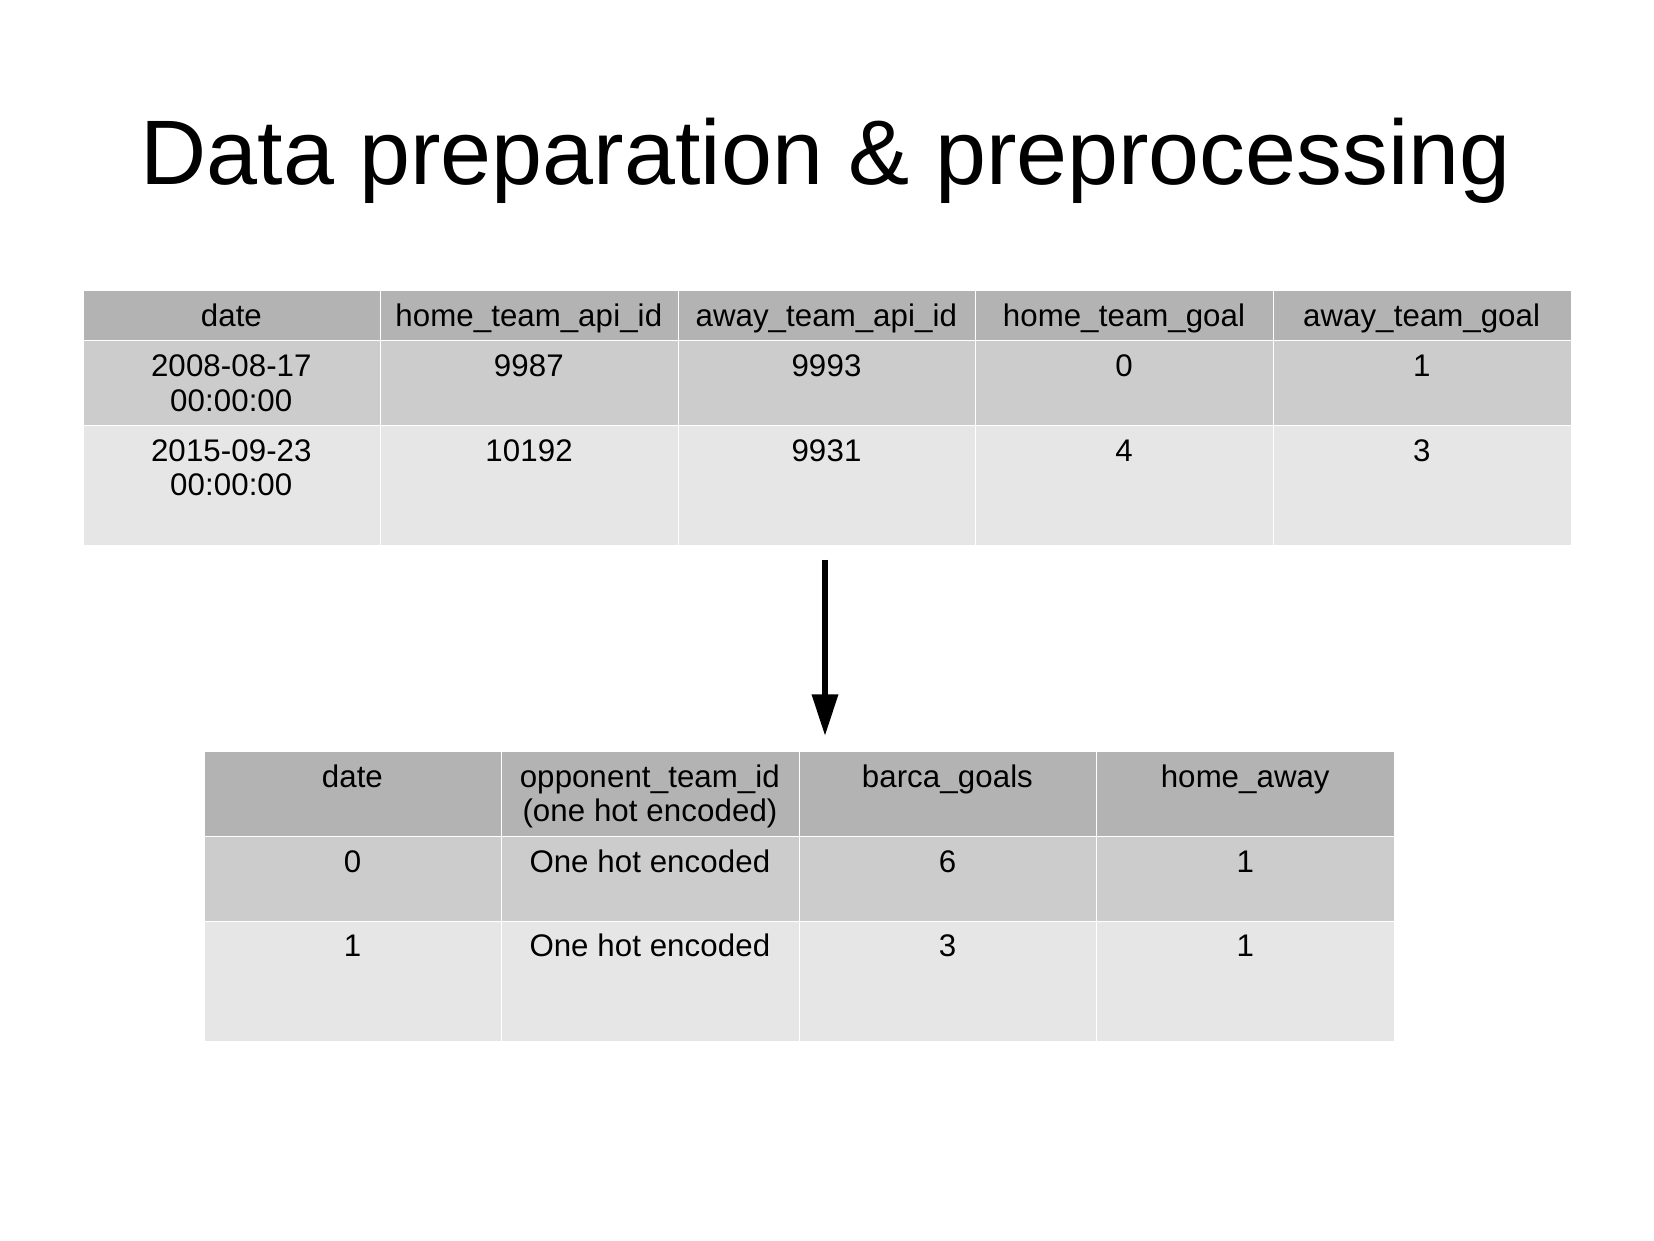

# Data preparation & preprocessing
| date | home\_team\_api\_id | away\_team\_api\_id | home\_team\_goal | away\_team\_goal |
| --- | --- | --- | --- | --- |
| 2008-08-17 00:00:00 | 9987 | 9993 | 0 | 1 |
| 2015-09-23 00:00:00 | 10192 | 9931 | 4 | 3 |
| date | opponent\_team\_id(one hot encoded) | barca\_goals | home\_away |
| --- | --- | --- | --- |
| 0 | One hot encoded | 6 | 1 |
| 1 | One hot encoded | 3 | 1 |